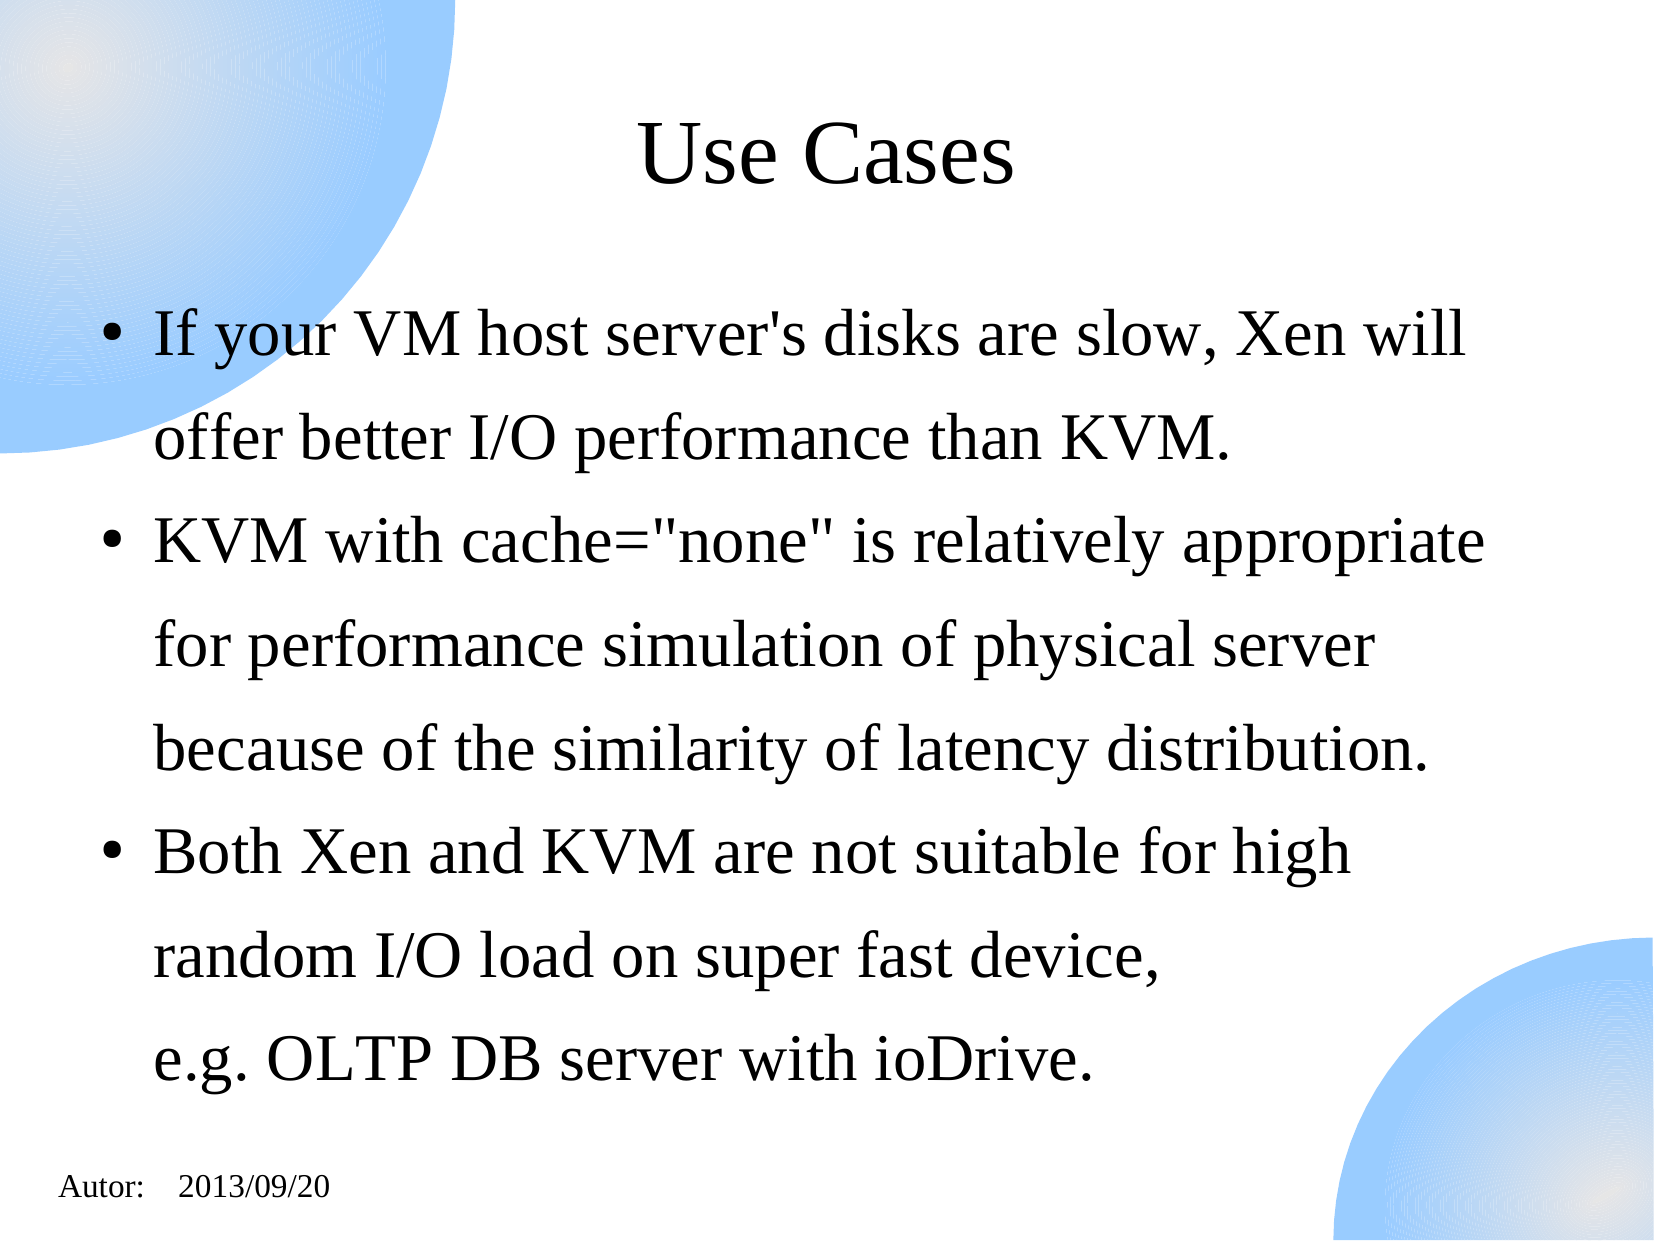

# Use Cases
If your VM host server's disks are slow, Xen will
offer better I/O performance than KVM.
KVM with cache="none" is relatively appropriate
for performance simulation of physical server
because of the similarity of latency distribution.
Both Xen and KVM are not suitable for high
random I/O load on super fast device,
e.g. OLTP DB server with ioDrive.